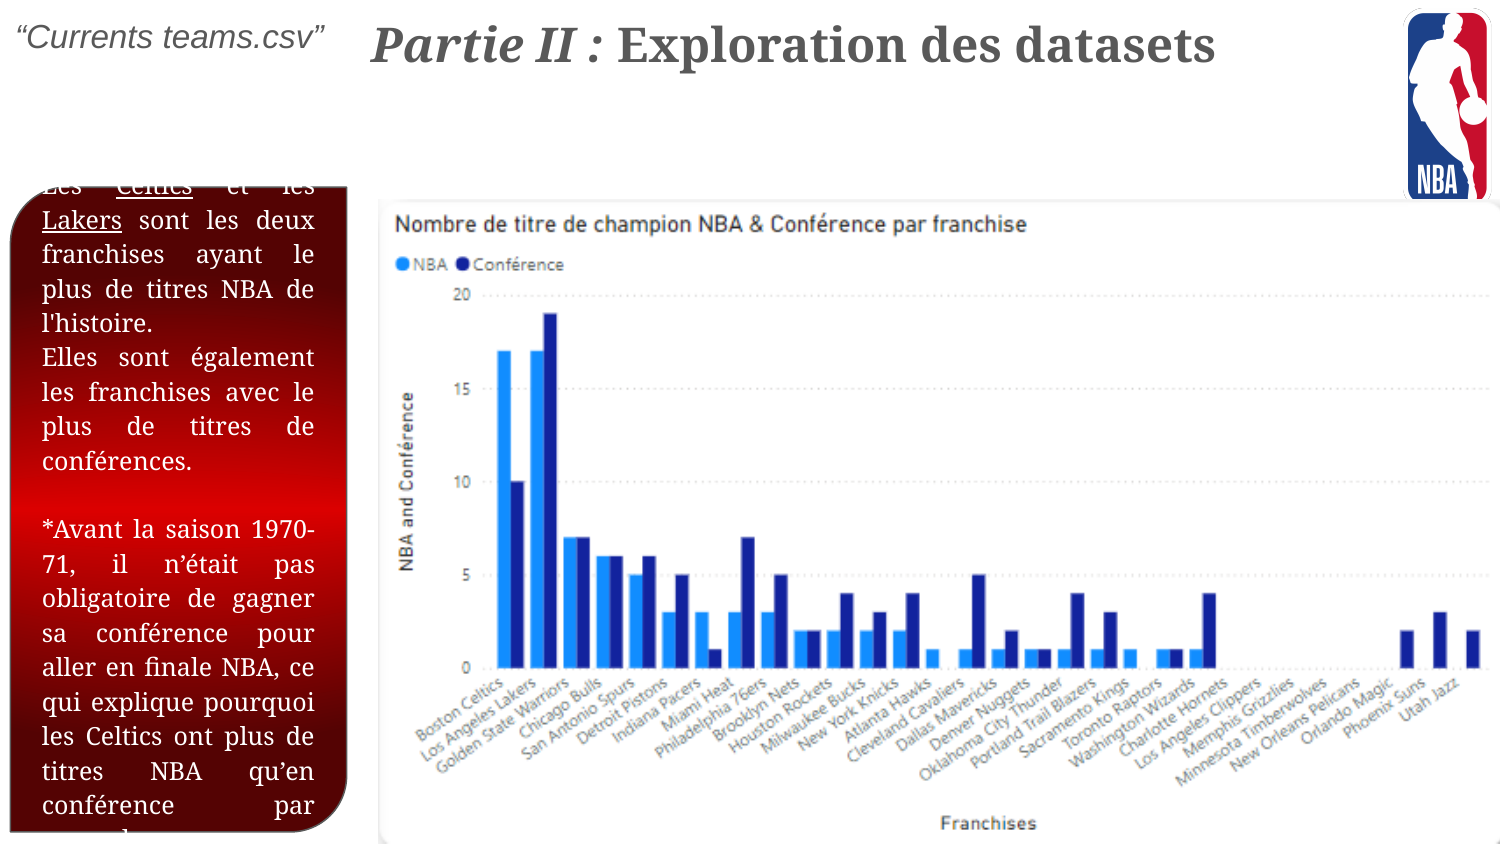

“Currents teams.csv”
Partie II : Exploration des datasets
Les Celtics et les Lakers sont les deux franchises ayant le plus de titres NBA de l'histoire.
Elles sont également les franchises avec le plus de titres de conférences.
*Avant la saison 1970-71, il n’était pas obligatoire de gagner sa conférence pour aller en finale NBA, ce qui explique pourquoi les Celtics ont plus de titres NBA qu’en conférence par exemple.